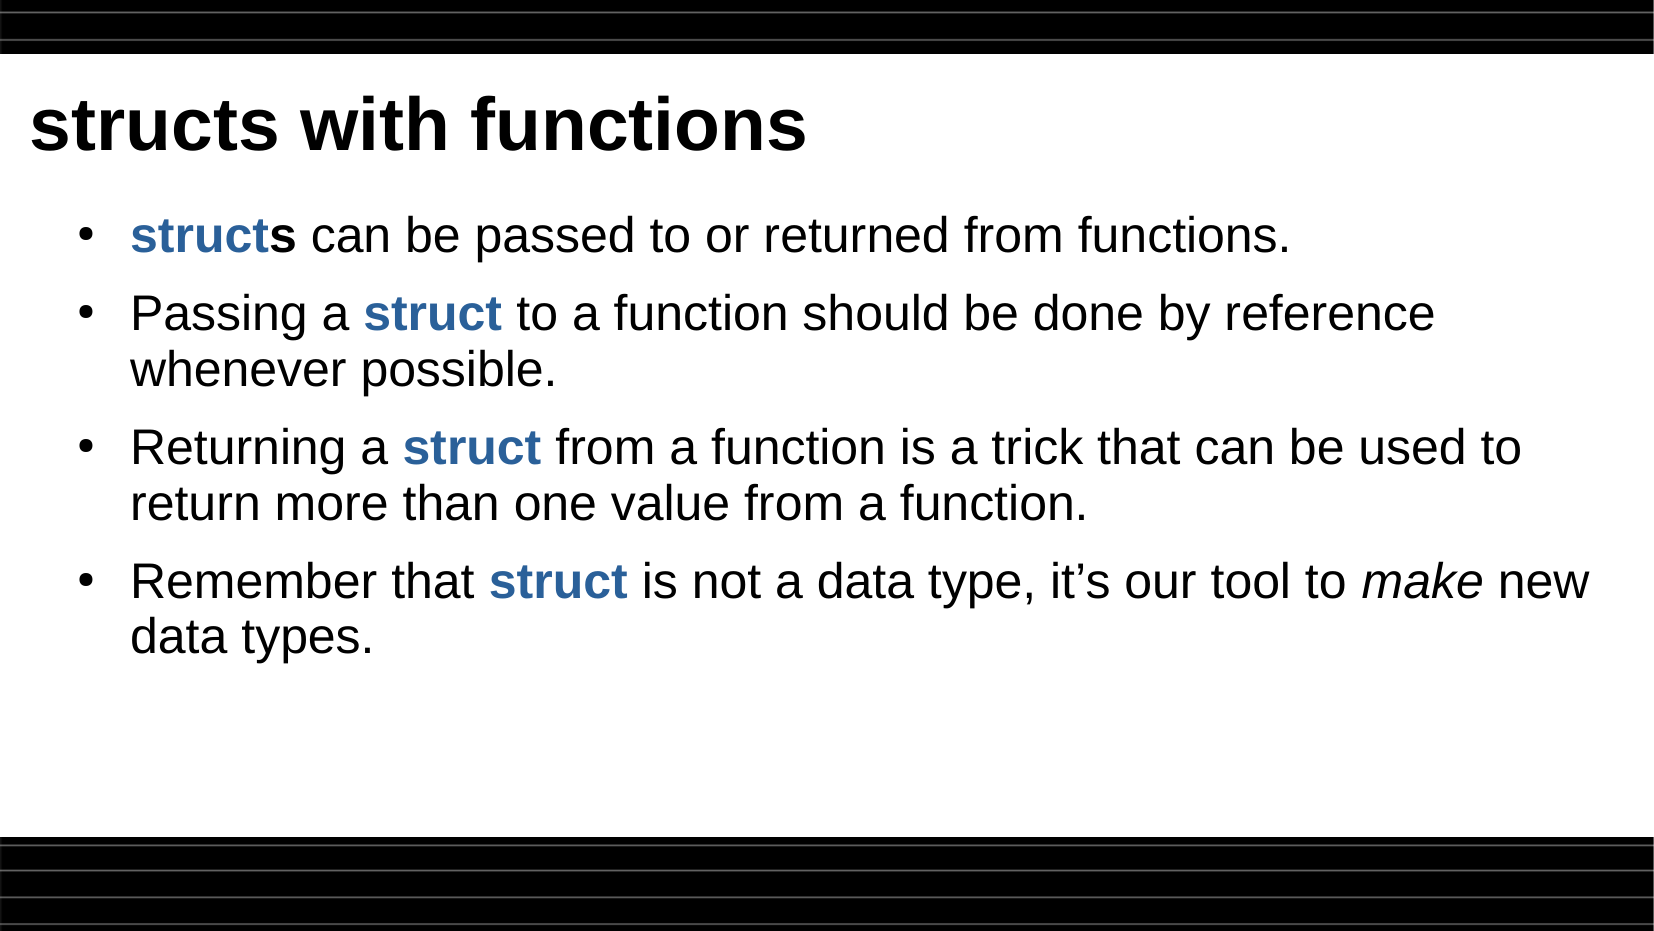

structs with functions
# structs can be passed to or returned from functions.
Passing a struct to a function should be done by reference whenever possible.
Returning a struct from a function is a trick that can be used to return more than one value from a function.
Remember that struct is not a data type, it’s our tool to make new data types.